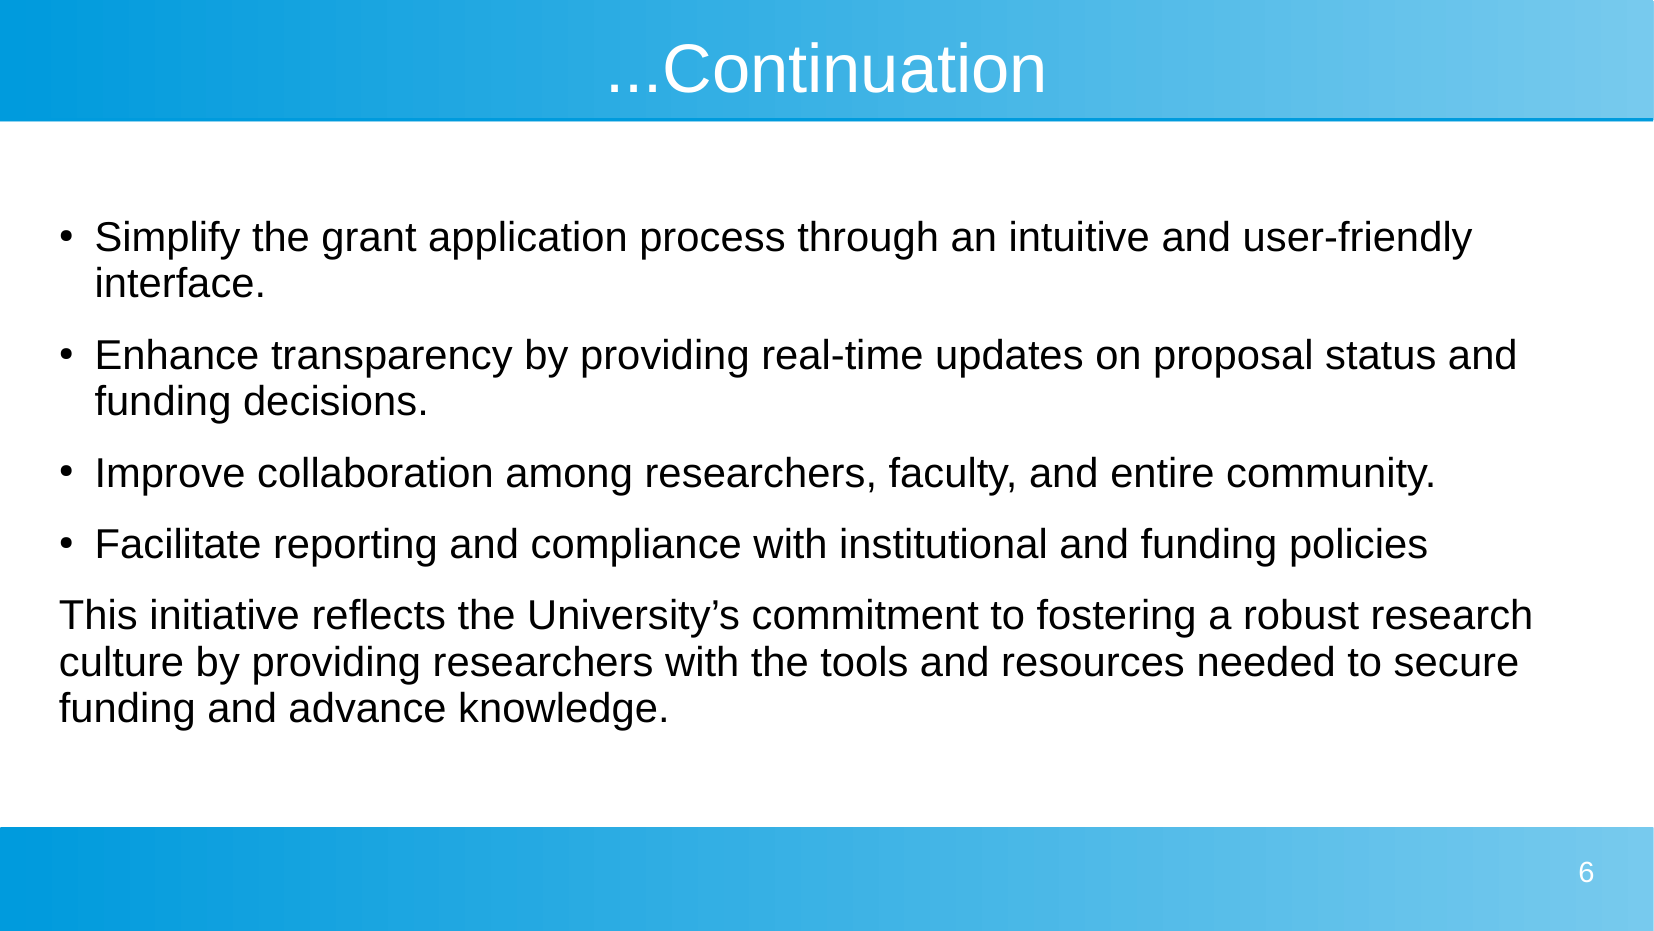

# ...Continuation
Simplify the grant application process through an intuitive and user-friendly interface.
Enhance transparency by providing real-time updates on proposal status and funding decisions.
Improve collaboration among researchers, faculty, and entire community.
Facilitate reporting and compliance with institutional and funding policies
This initiative reflects the University’s commitment to fostering a robust research culture by providing researchers with the tools and resources needed to secure funding and advance knowledge.
6